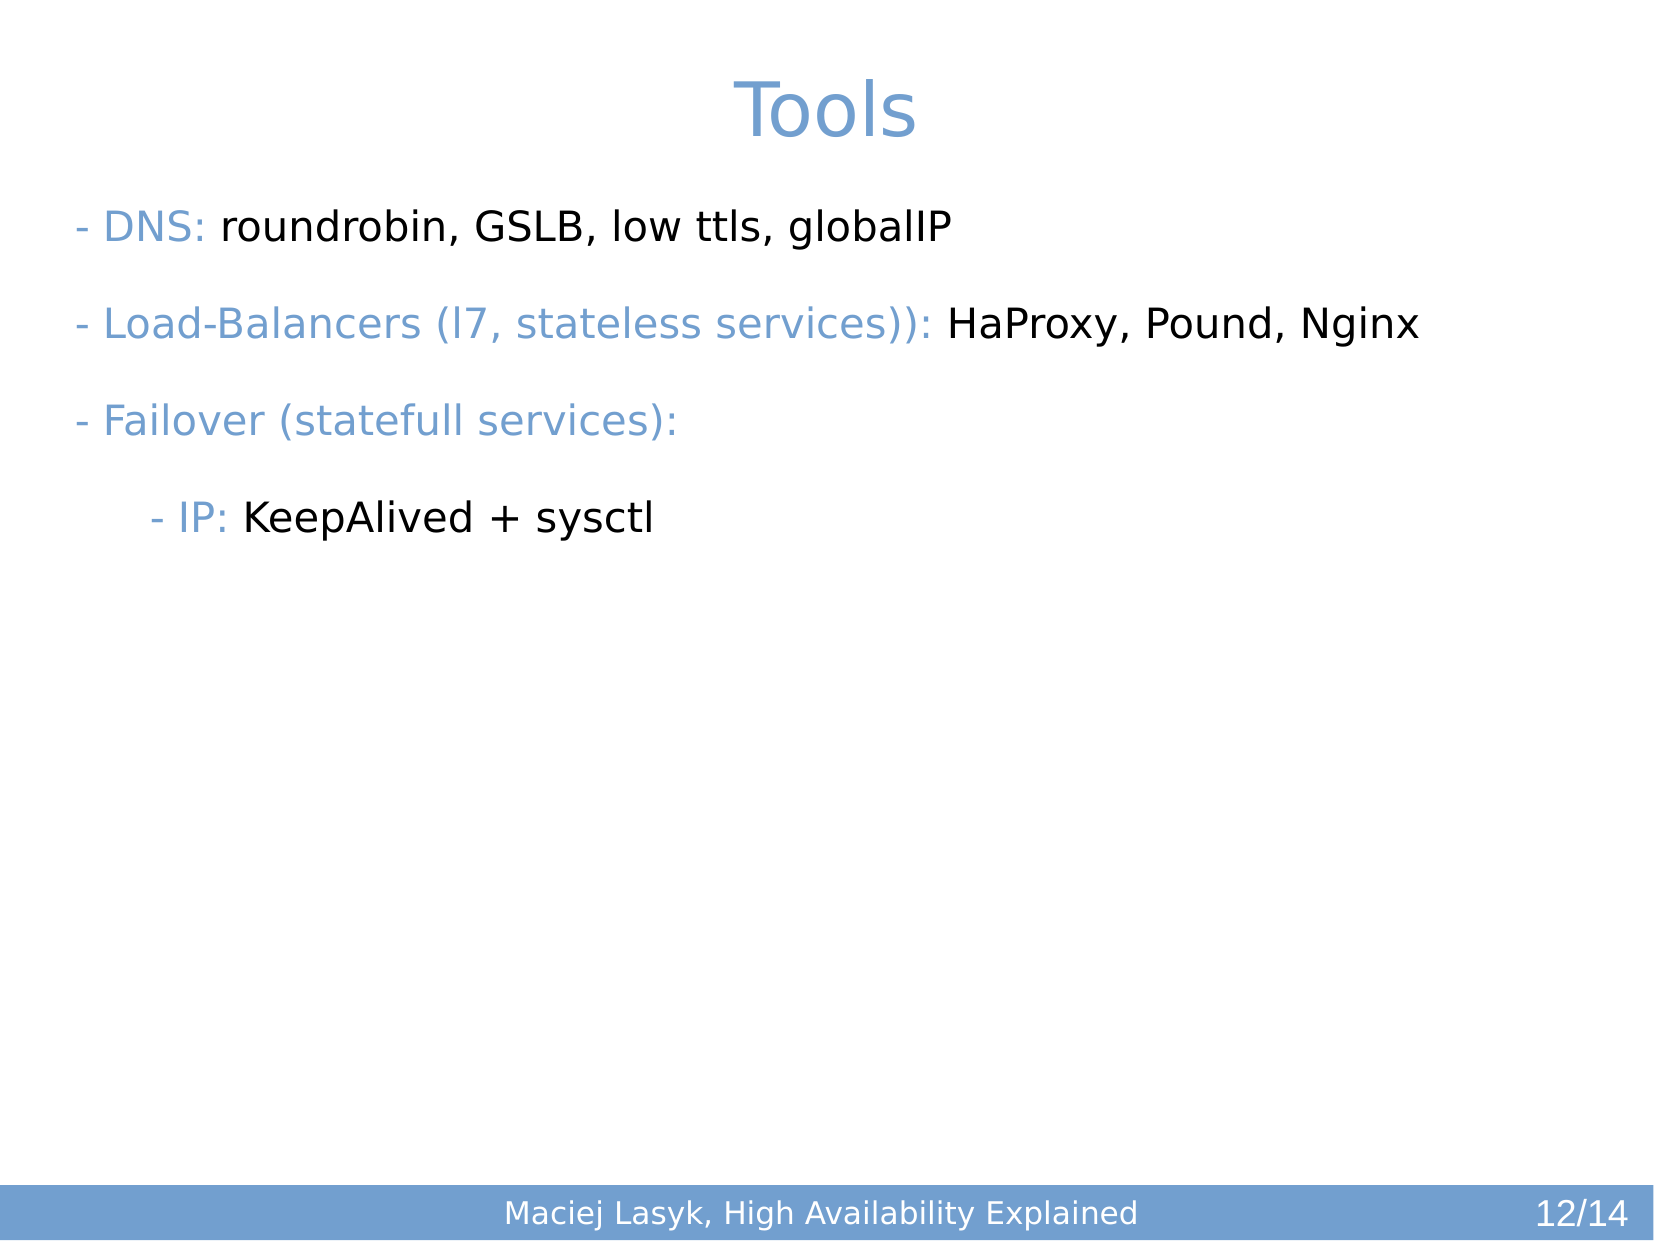

Tools
- DNS: roundrobin, GSLB, low ttls, globalIP
- Load-Balancers (l7, stateless services)): HaProxy, Pound, Nginx
- Failover (statefull services):
	- IP: KeepAlived + sysctl
 12/14
Maciej Lasyk, High Availability Explained